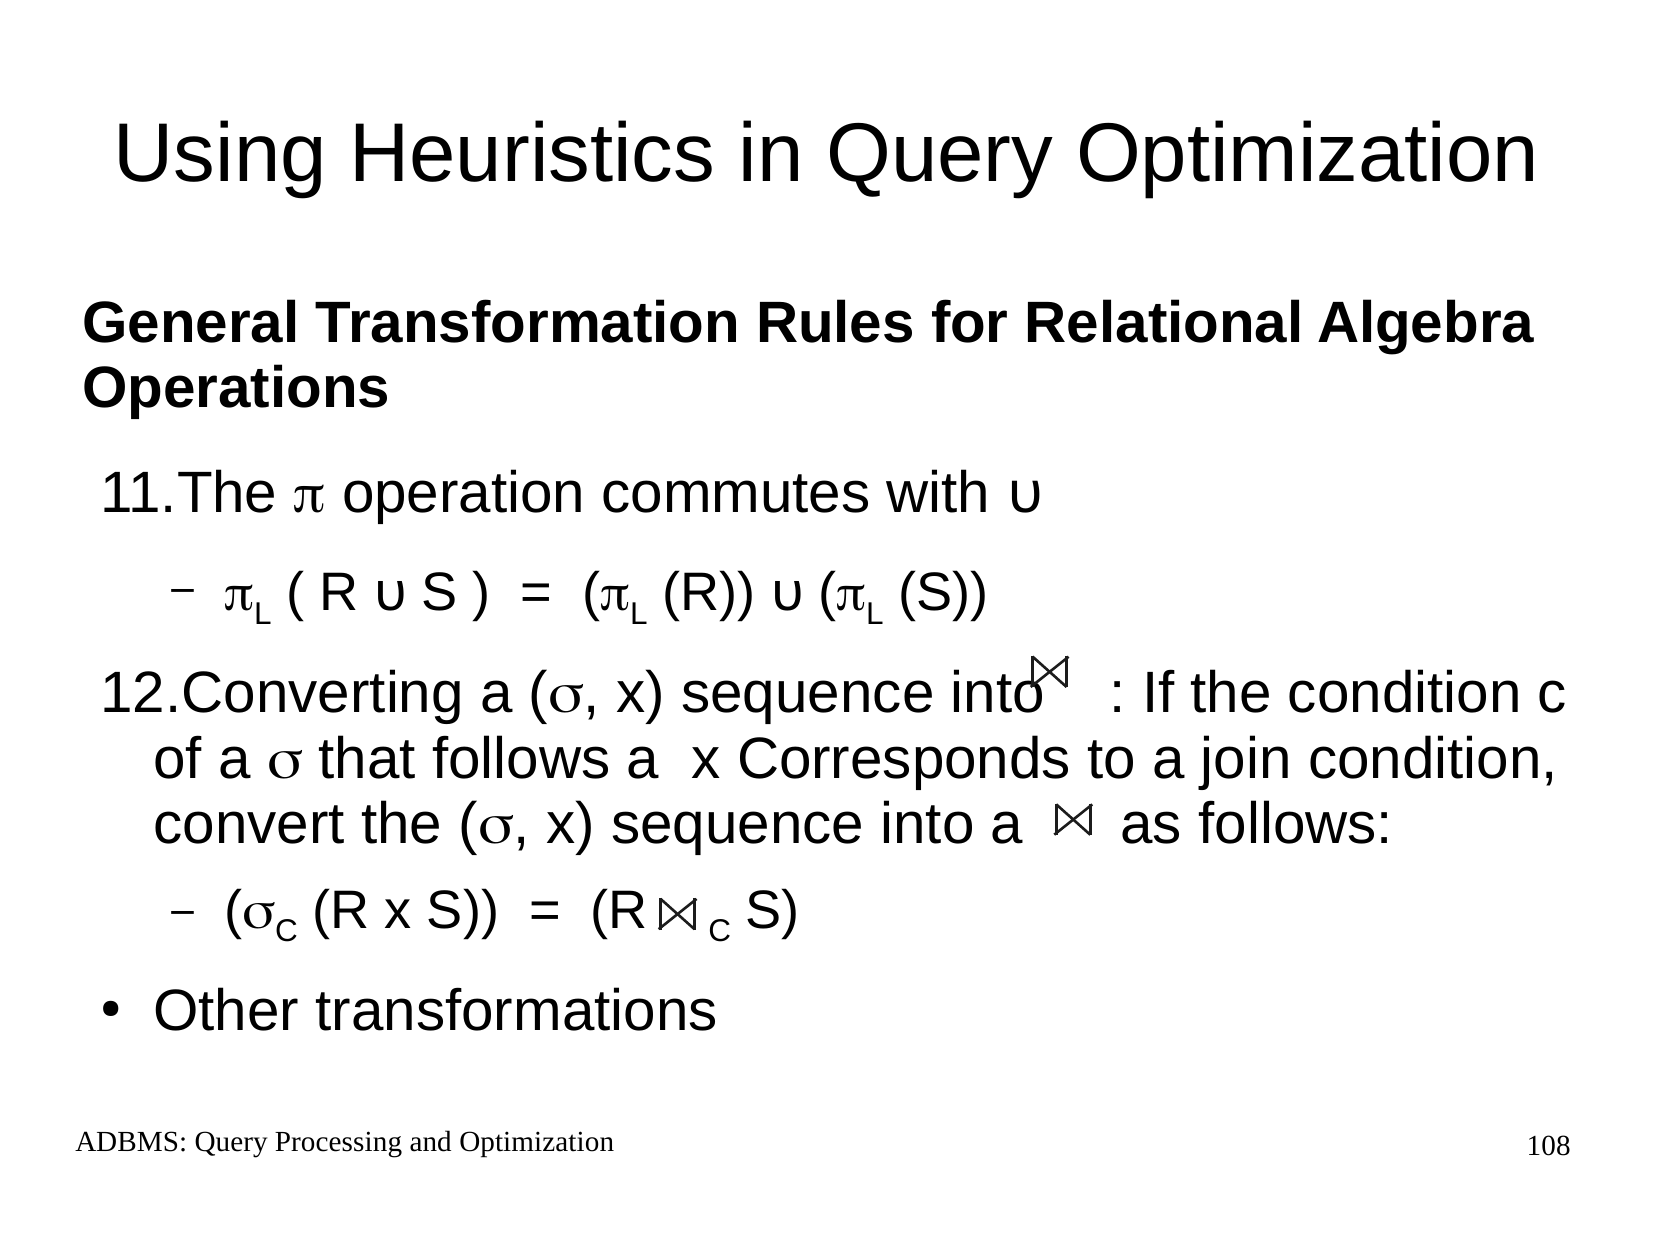

# Using Heuristics in Query Optimization
General Transformation Rules for Relational Algebra Operations
The  operation commutes with υ
L ( R υ S ) = (L (R)) υ (L (S))
Converting a (, x) sequence into : If the condition c of a  that follows a x Corresponds to a join condition, convert the (, x) sequence into a as follows:
(C (R x S)) = (R C S)
Other transformations